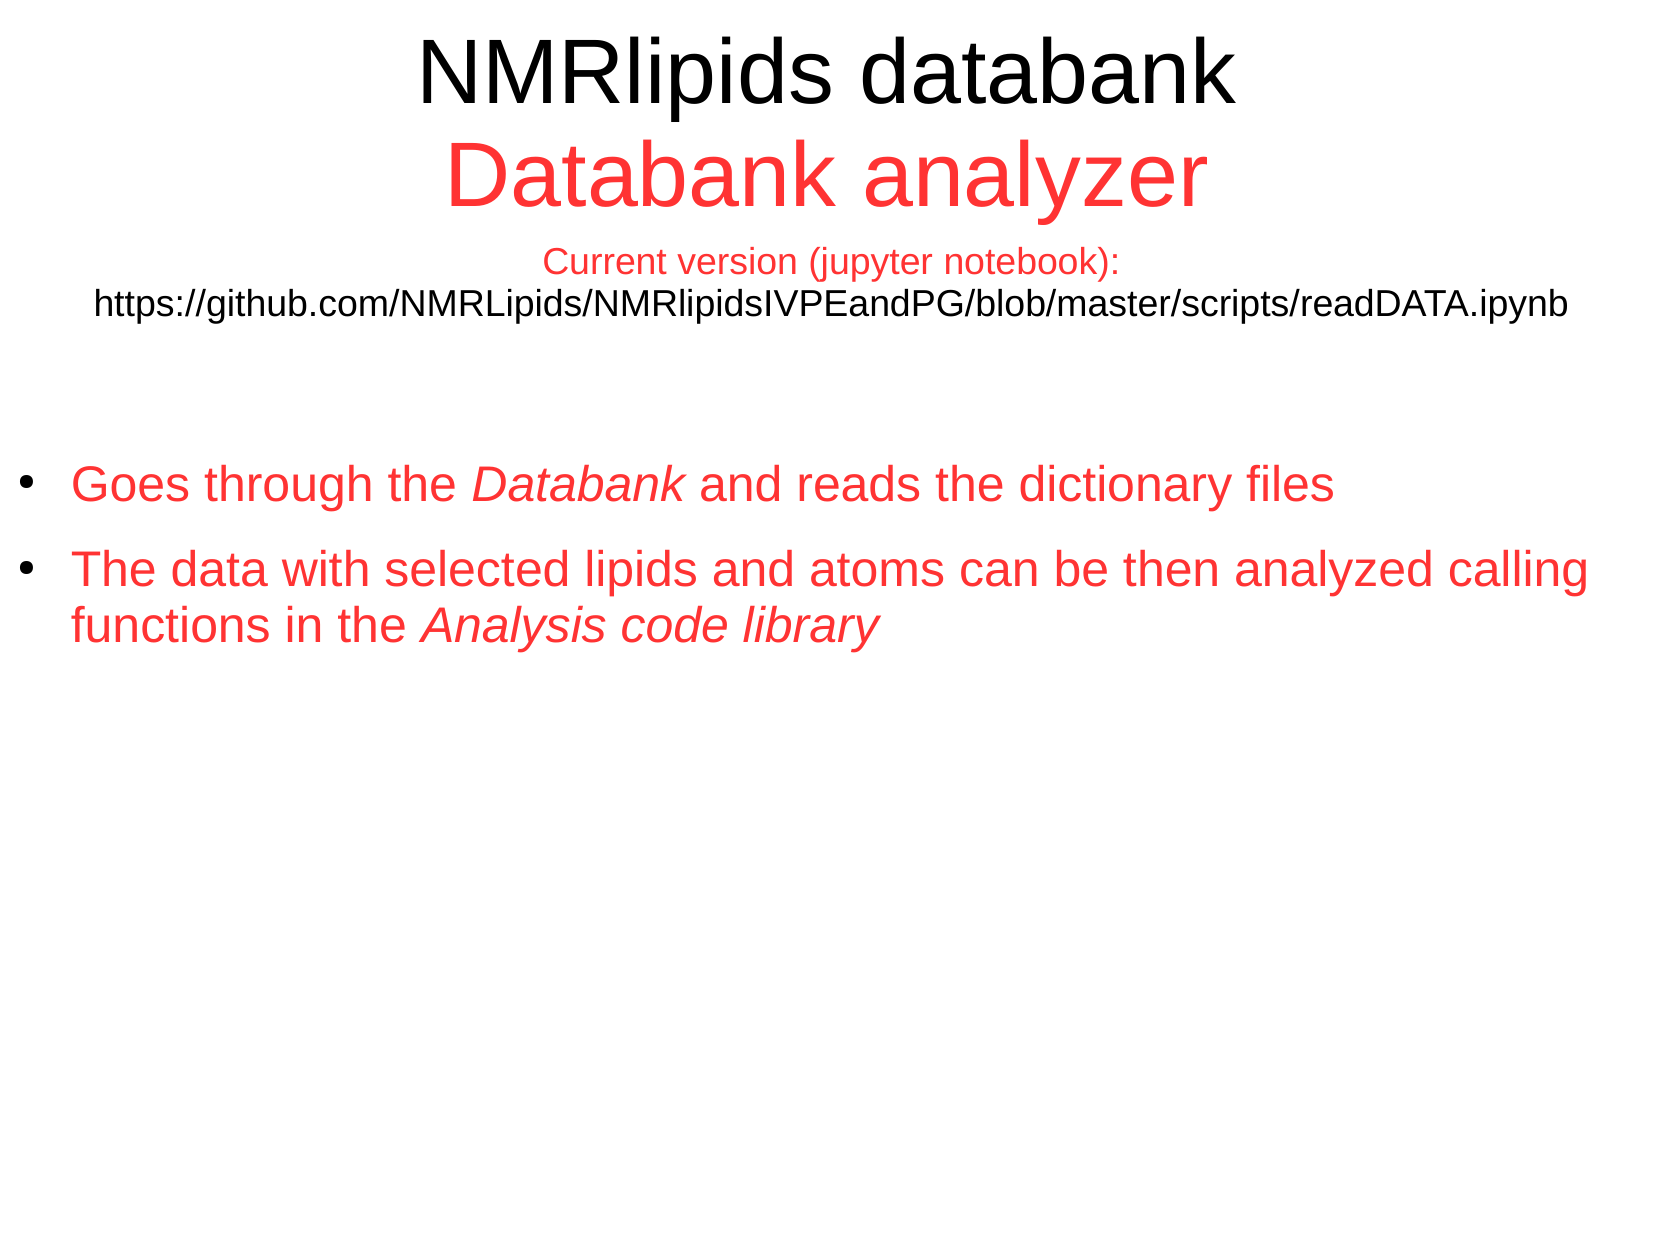

# NMRlipids databank Databank analyzer
Current version (jupyter notebook):
https://github.com/NMRLipids/NMRlipidsIVPEandPG/blob/master/scripts/readDATA.ipynb
Goes through the Databank and reads the dictionary files
The data with selected lipids and atoms can be then analyzed calling functions in the Analysis code library